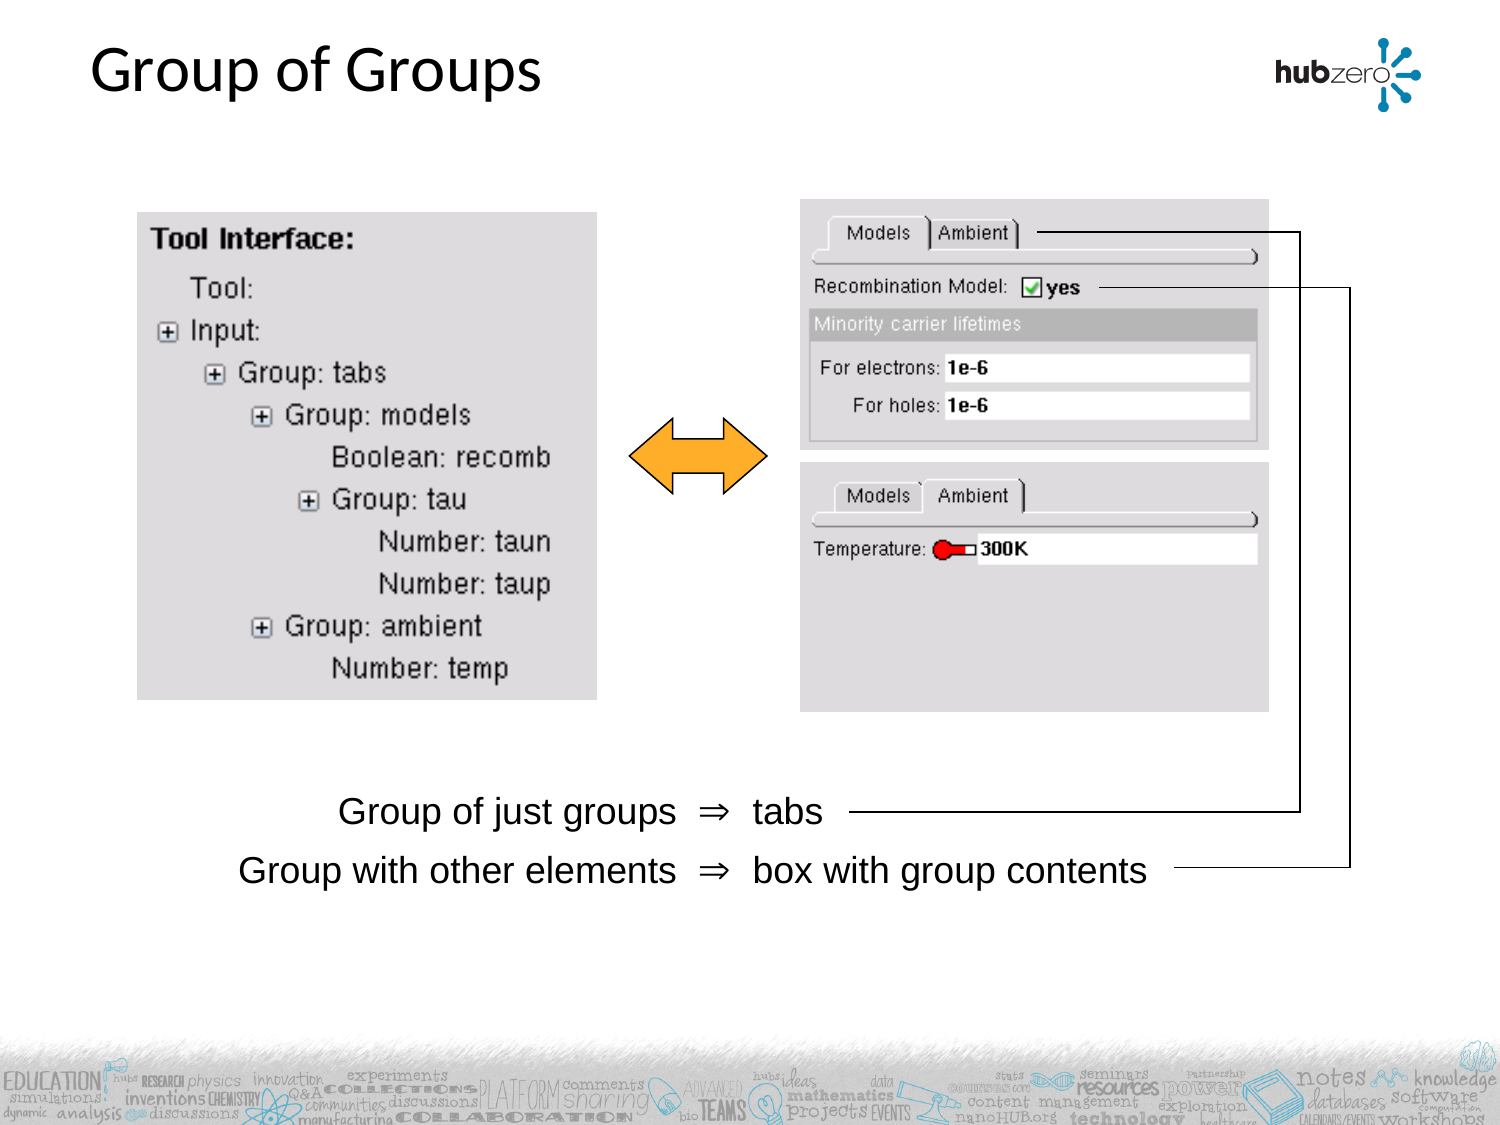

Group of Groups
	Group of just groups		tabs
	Group with other elements		box with group contents